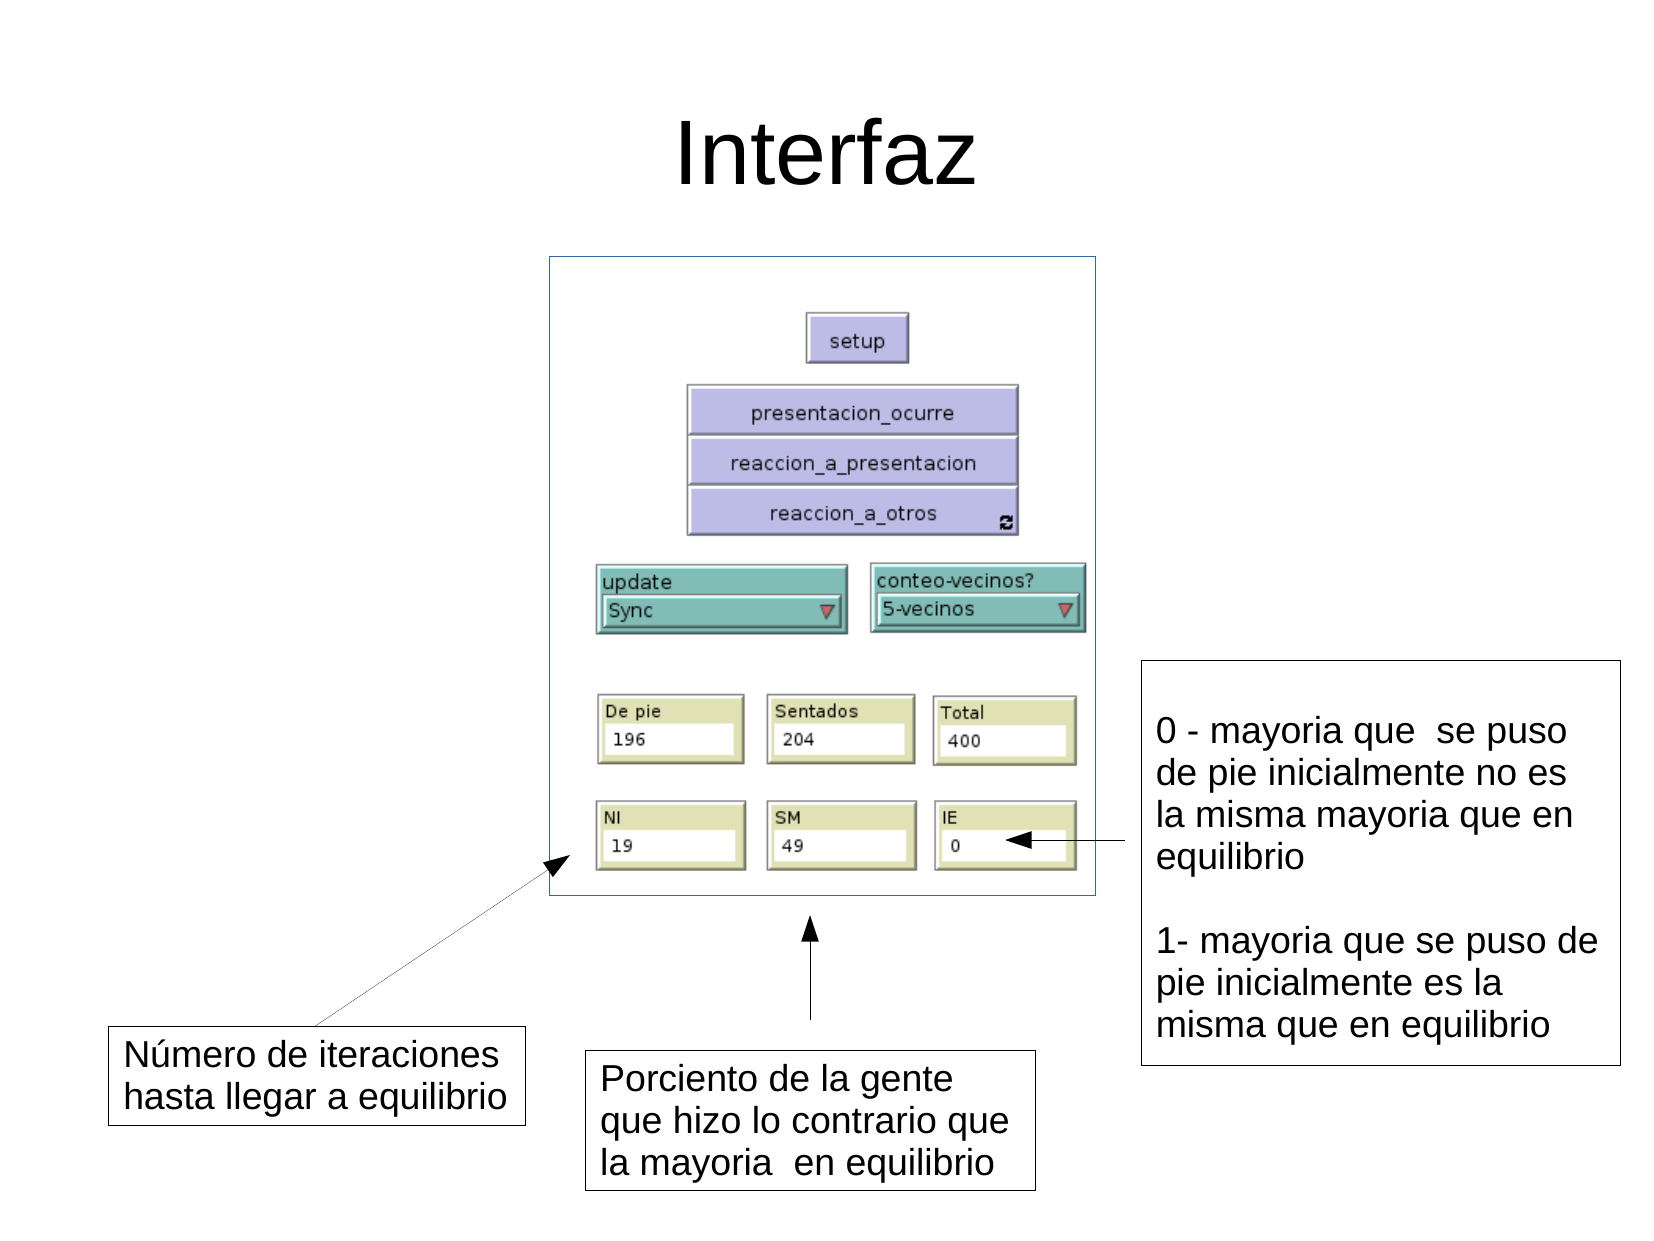

# Interfaz
0 - mayoria que se puso de pie inicialmente no es la misma mayoria que en equilibrio
1- mayoria que se puso de pie inicialmente es la misma que en equilibrio
Número de iteraciones
hasta llegar a equilibrio
Porciento de la gente
que hizo lo contrario que
la mayoria en equilibrio